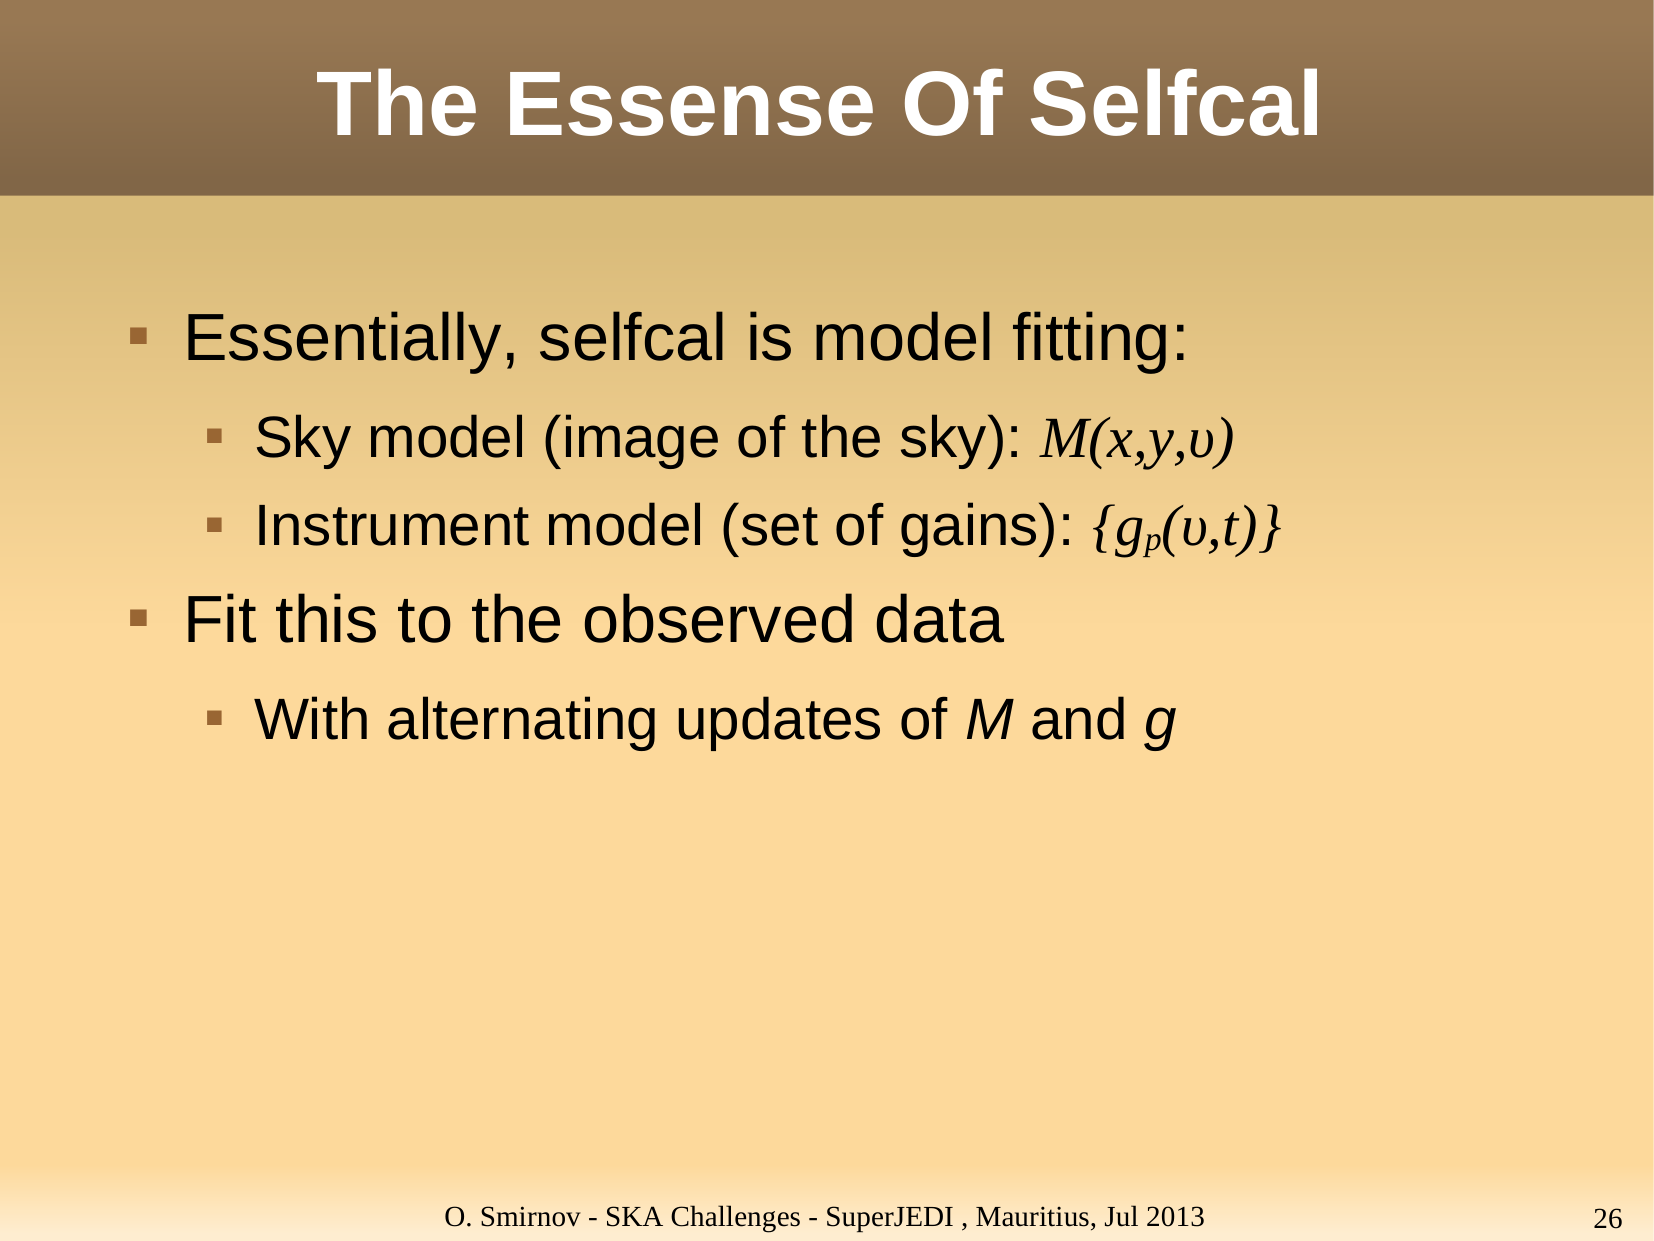

# The Essense Of Selfcal
Essentially, selfcal is model fitting:
Sky model (image of the sky): M(x,y,υ)
Instrument model (set of gains): {gp(υ,t)}
Fit this to the observed data
With alternating updates of M and g
O. Smirnov - SKA Challenges - SuperJEDI , Mauritius, Jul 2013
26